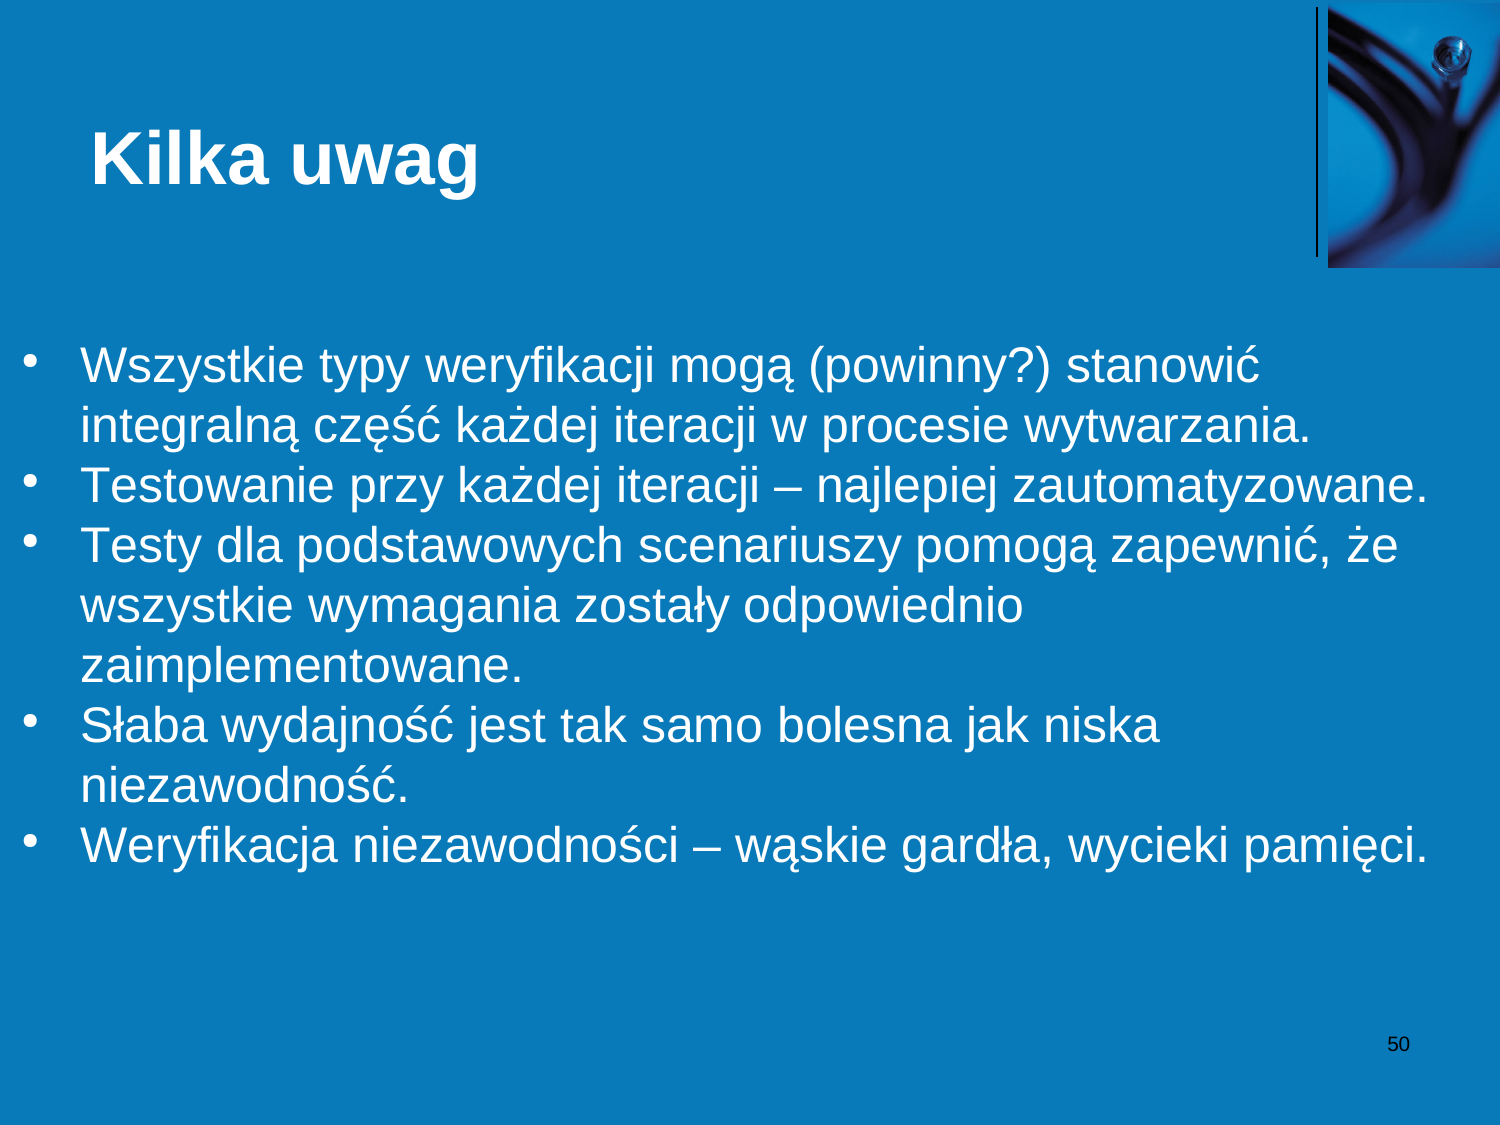

# Kilka uwag
Wszystkie typy weryfikacji mogą (powinny?) stanowić integralną część każdej iteracji w procesie wytwarzania.
Testowanie przy każdej iteracji – najlepiej zautomatyzowane.
Testy dla podstawowych scenariuszy pomogą zapewnić, że wszystkie wymagania zostały odpowiednio zaimplementowane.
Słaba wydajność jest tak samo bolesna jak niska niezawodność.
Weryfikacja niezawodności – wąskie gardła, wycieki pamięci.
50